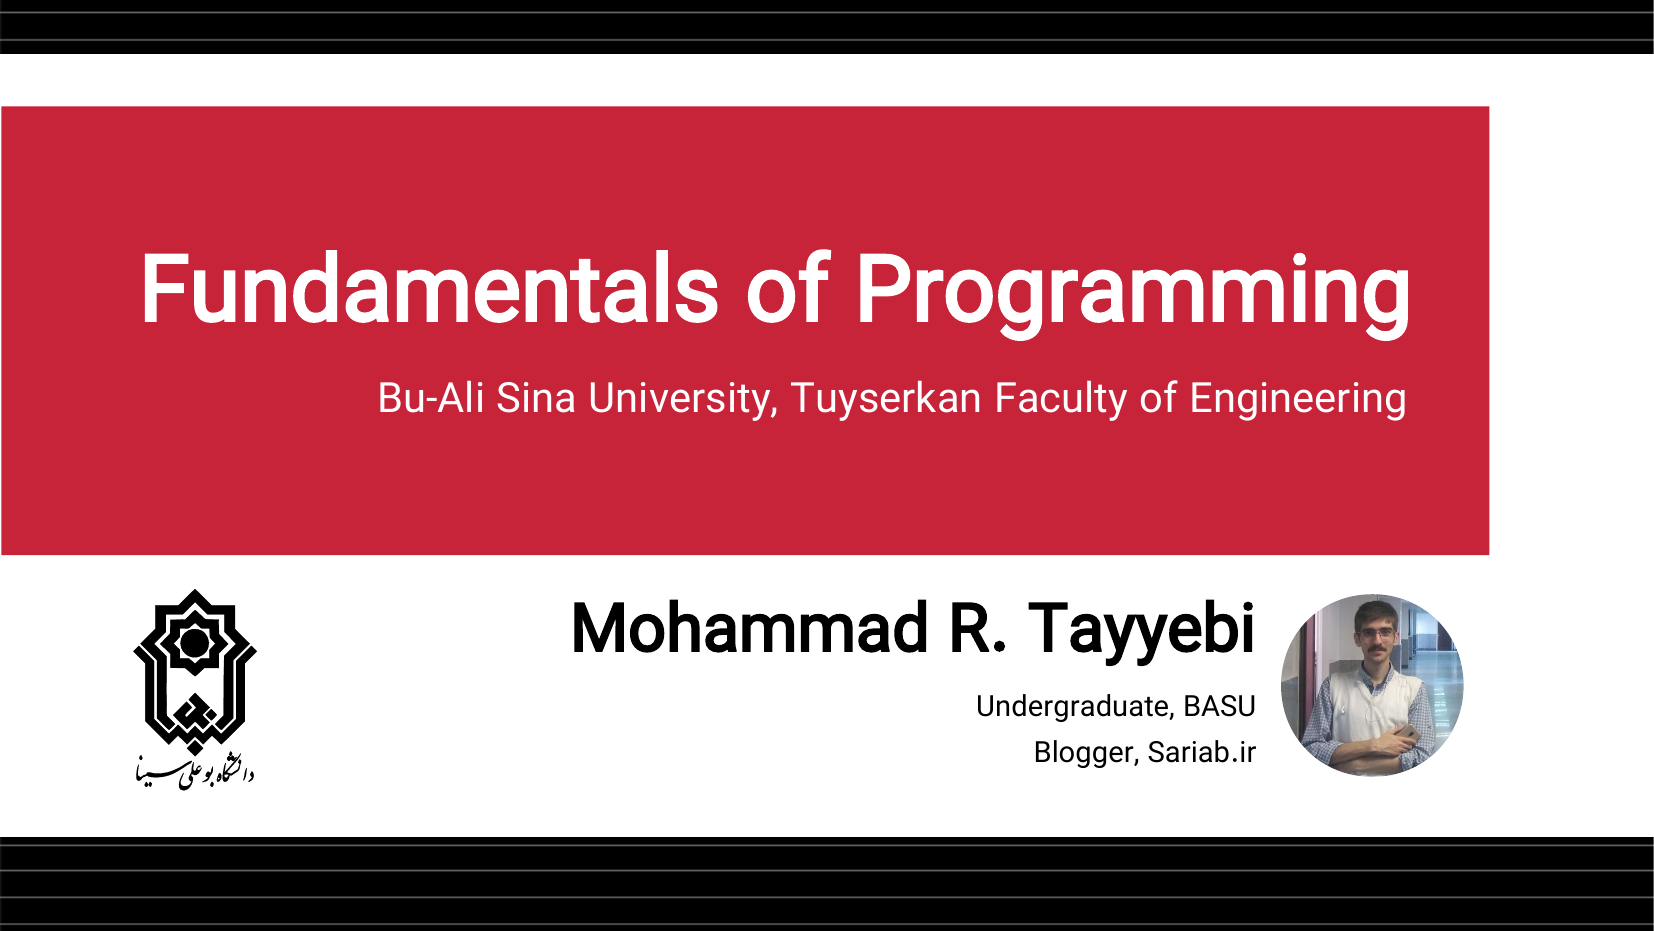

# Fundamentals of Programming Bu-Ali Sina University, Tuyserkan Faculty of Engineering
Mohammad R. Tayyebi
Undergraduate, BASU
Blogger, Sariab.ir